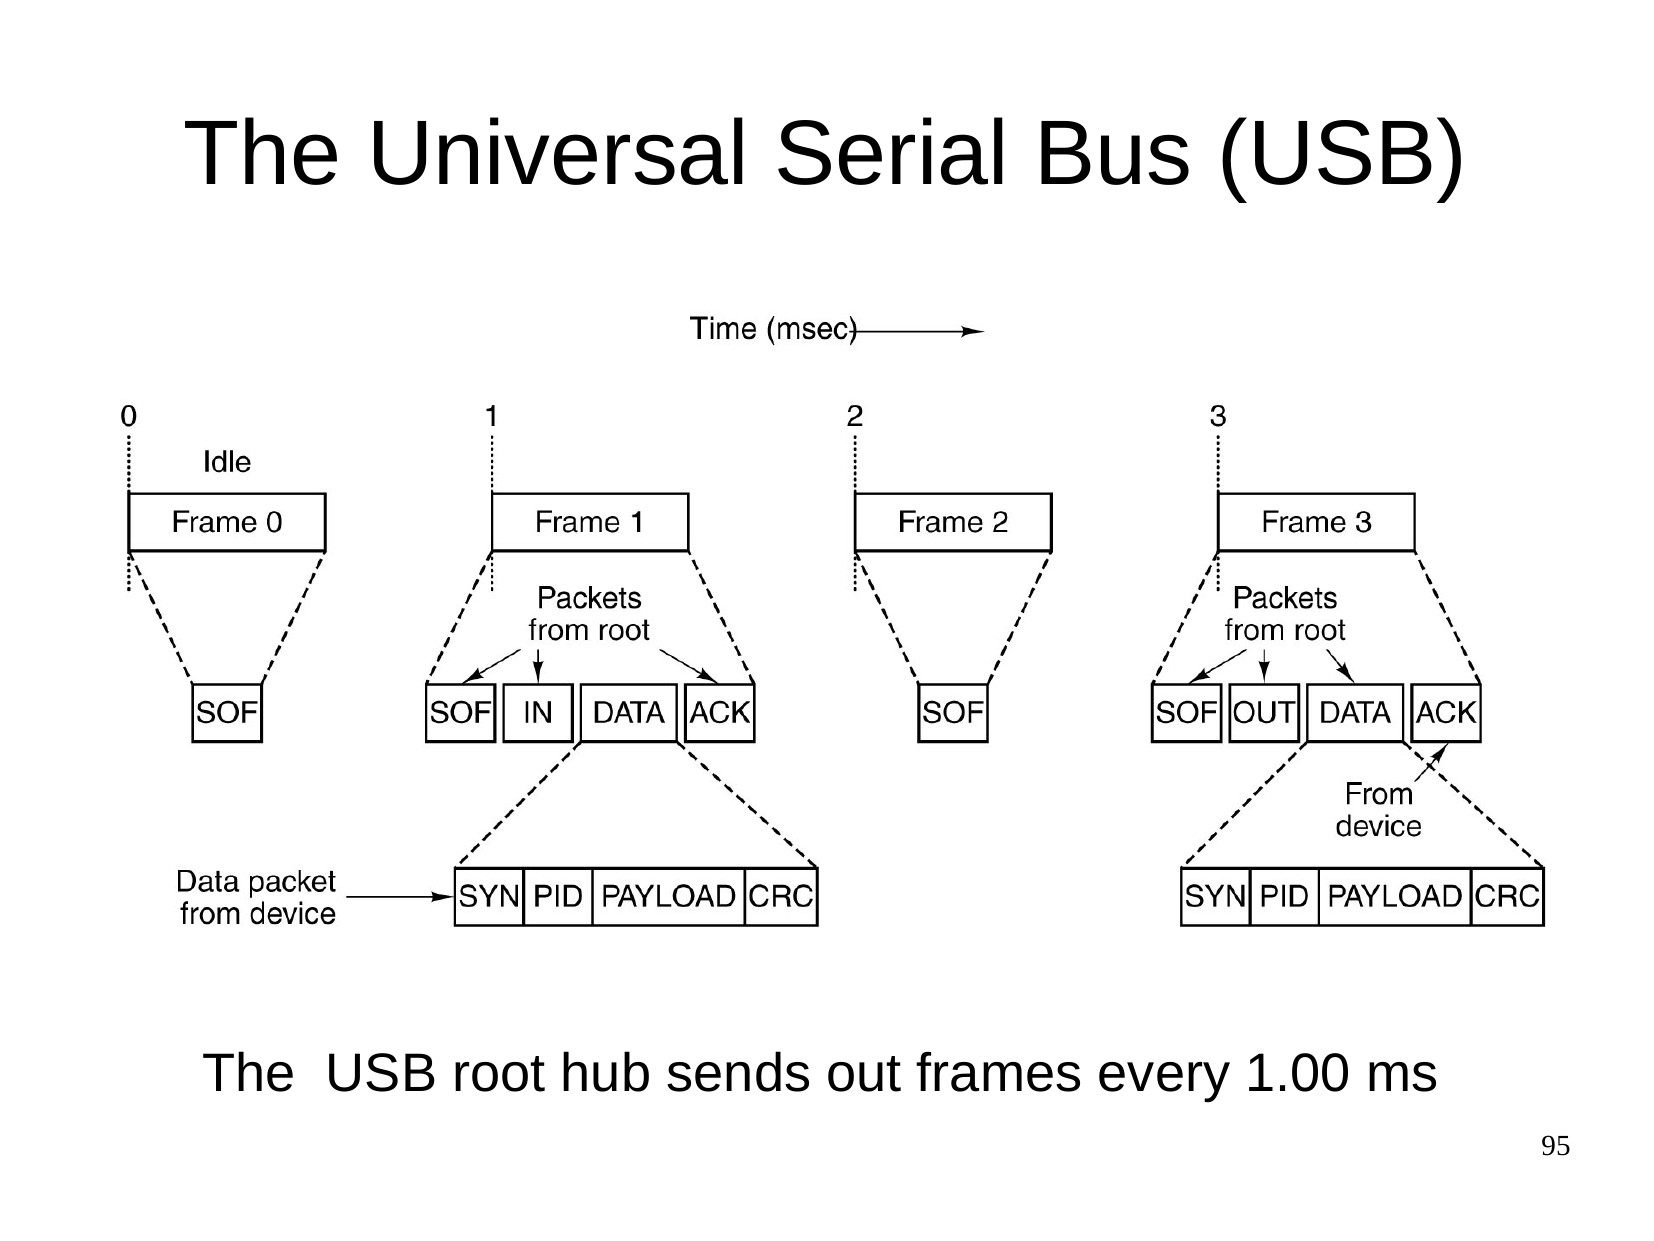

# The Universal Serial Bus (USB)
The USB root hub sends out frames every 1.00 ms
95